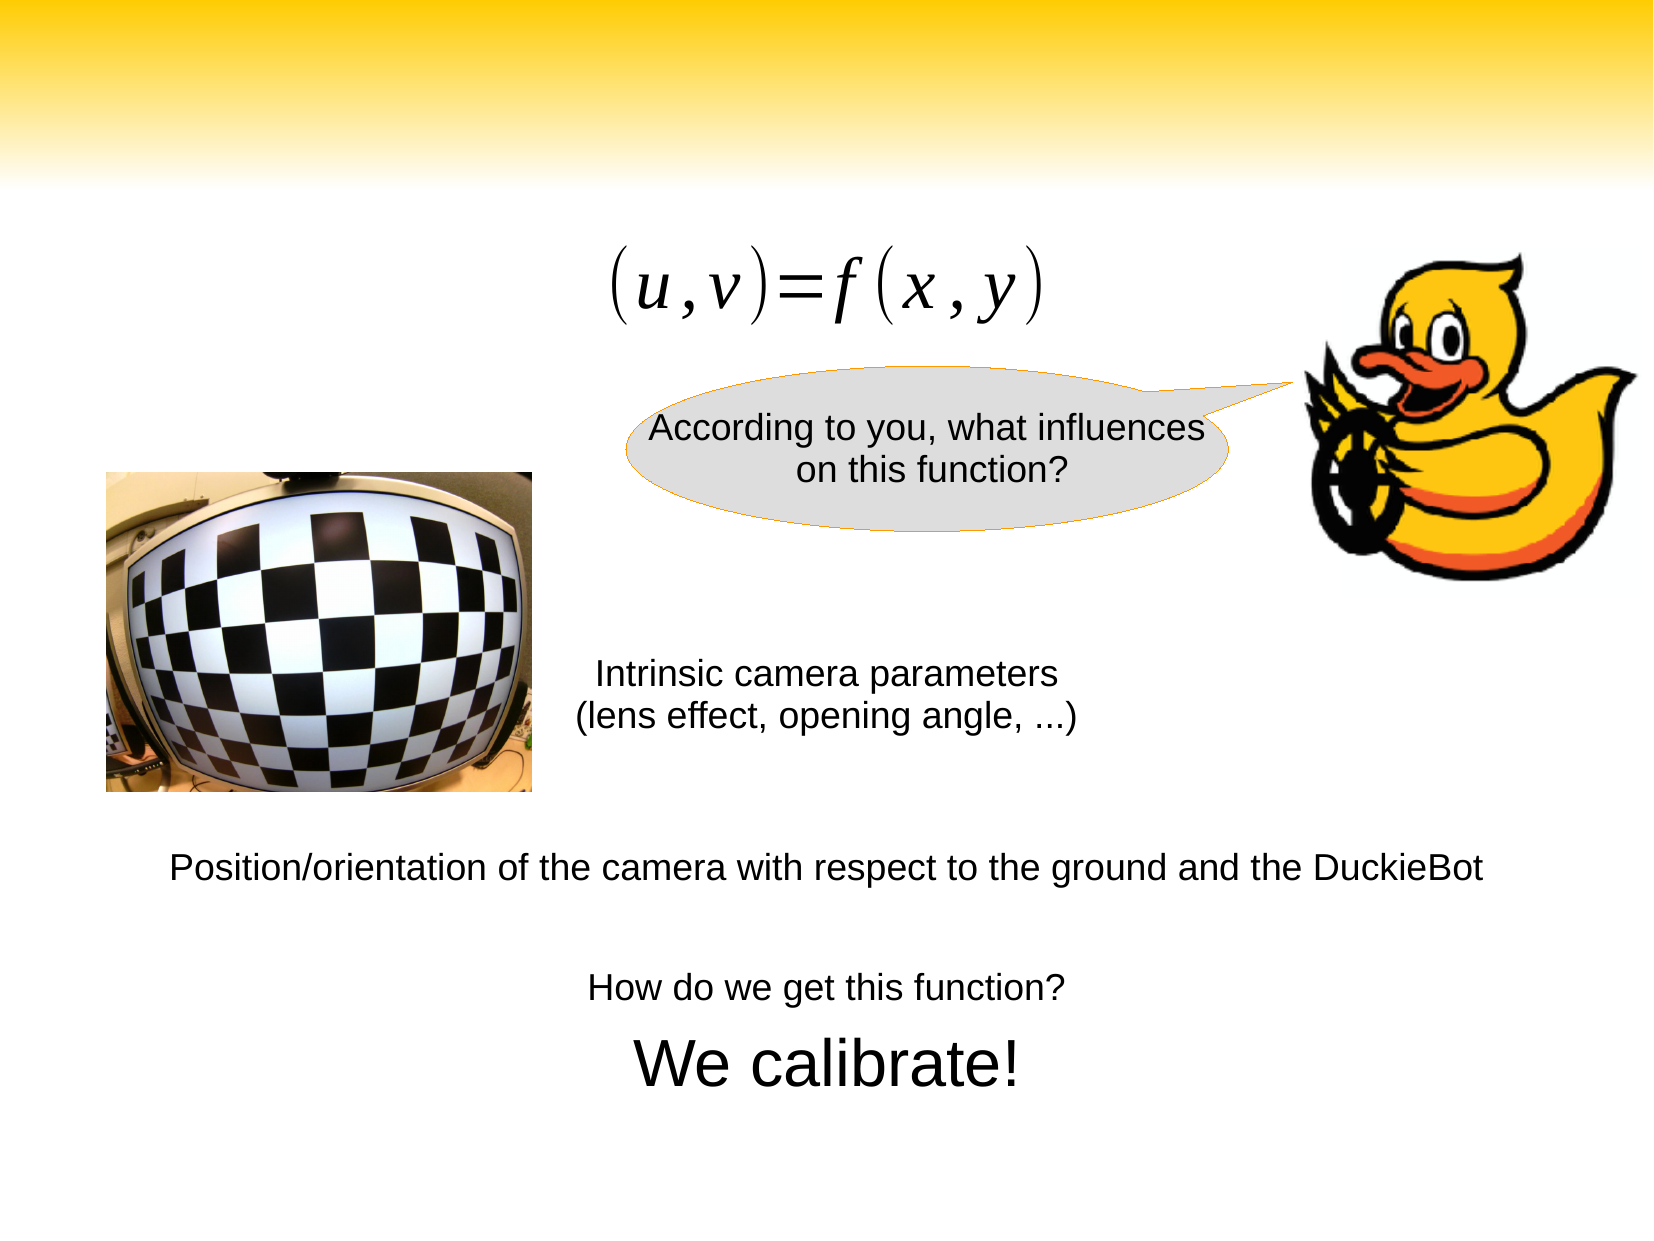

According to you, what influences
 on this function?
Intrinsic camera parameters
(lens effect, opening angle, ...)
Position/orientation of the camera with respect to the ground and the DuckieBot
How do we get this function?
We calibrate!